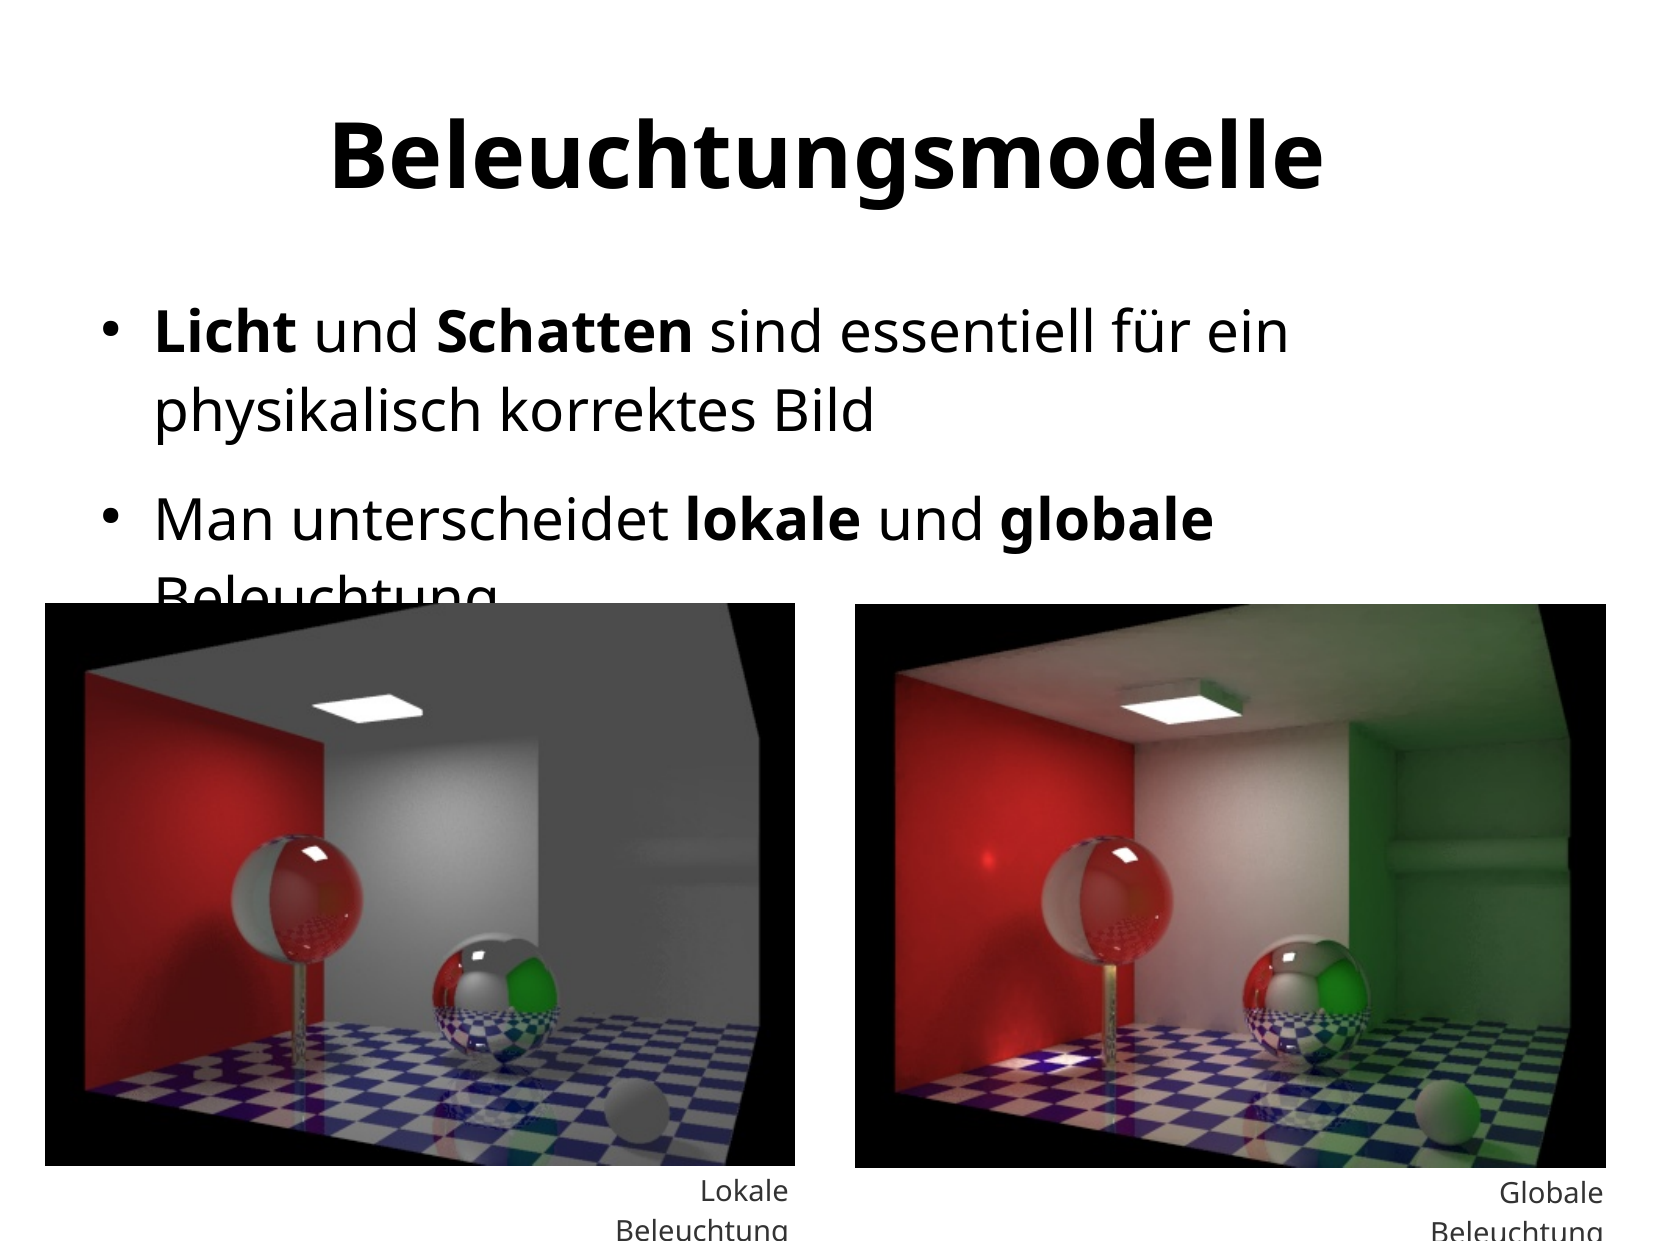

# Beleuchtungsmodelle
Licht und Schatten sind essentiell für ein physikalisch korrektes Bild
Man unterscheidet lokale und globale Beleuchtung
12
Lokale Beleuchtung
Globale Beleuchtung